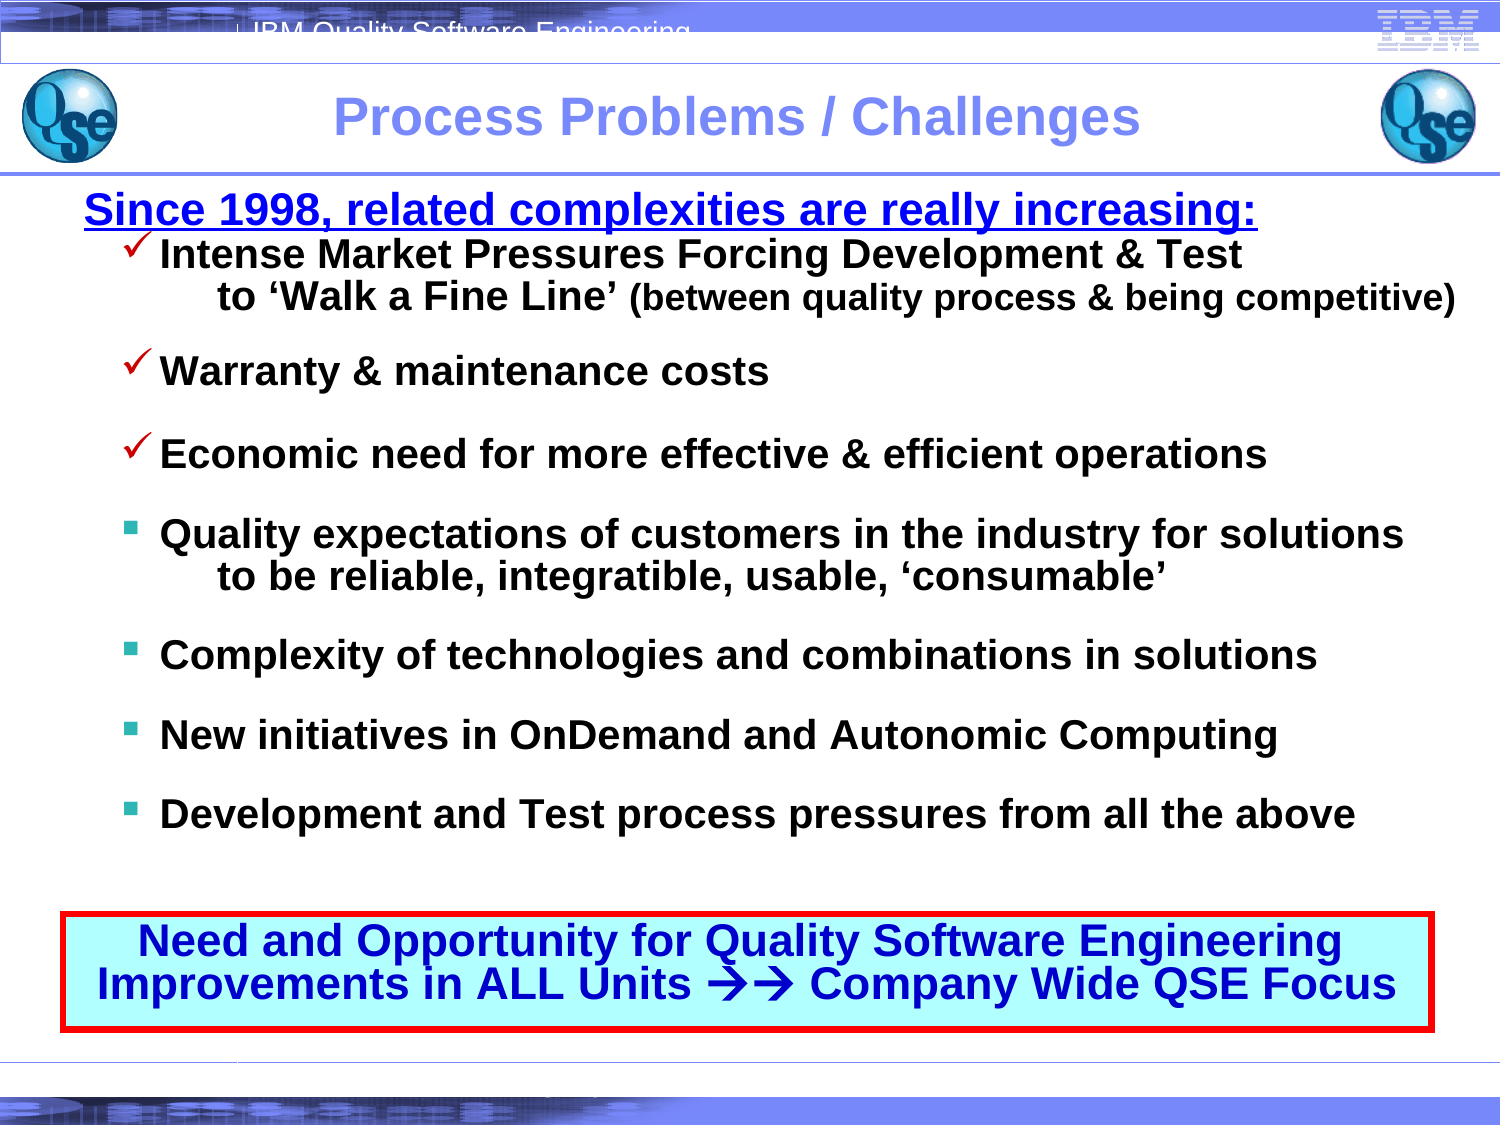

# Process Problems / Challenges
Since 1998, related complexities are really increasing:
Intense Market Pressures Forcing Development & Test
 to ‘Walk a Fine Line’ (between quality process & being competitive)
Warranty & maintenance costs
Economic need for more effective & efficient operations
Quality expectations of customers in the industry for solutions
 to be reliable, integratible, usable, ‘consumable’
Complexity of technologies and combinations in solutions
New initiatives in OnDemand and Autonomic Computing
Development and Test process pressures from all the above
Need and Opportunity for Quality Software Engineering
Improvements in ALL Units  Company Wide QSE Focus
12